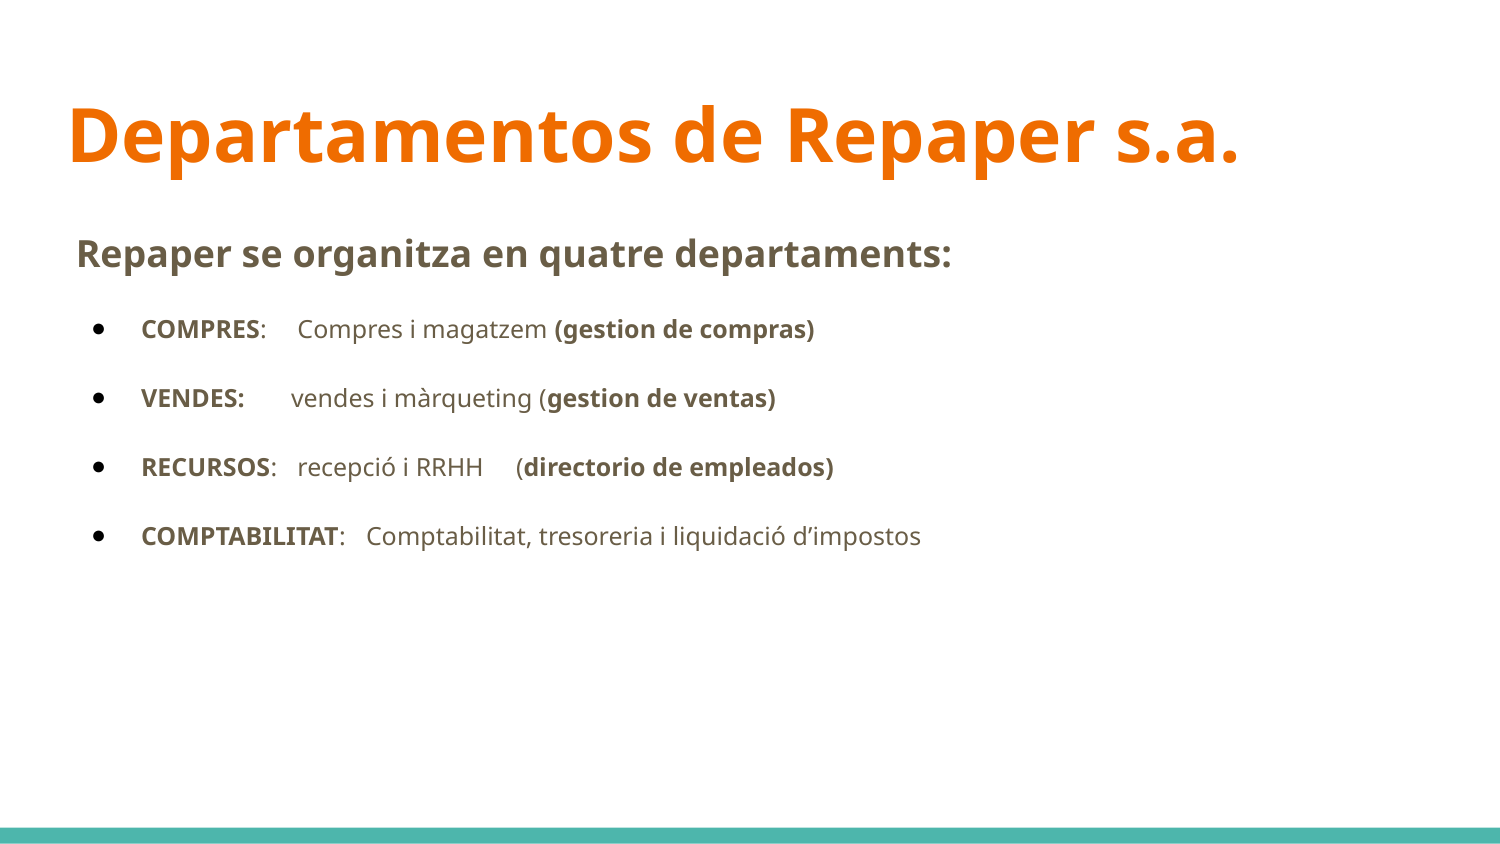

# Departamentos de Repaper s.a.
 Repaper se organitza en quatre departaments:
COMPRES: 	 Compres i magatzem (gestion de compras)
VENDES: 	vendes i màrqueting (gestion de ventas)
RECURSOS: 	 recepció i RRHH 	(directorio de empleados)
COMPTABILITAT: 	Comptabilitat, tresoreria i liquidació d’impostos